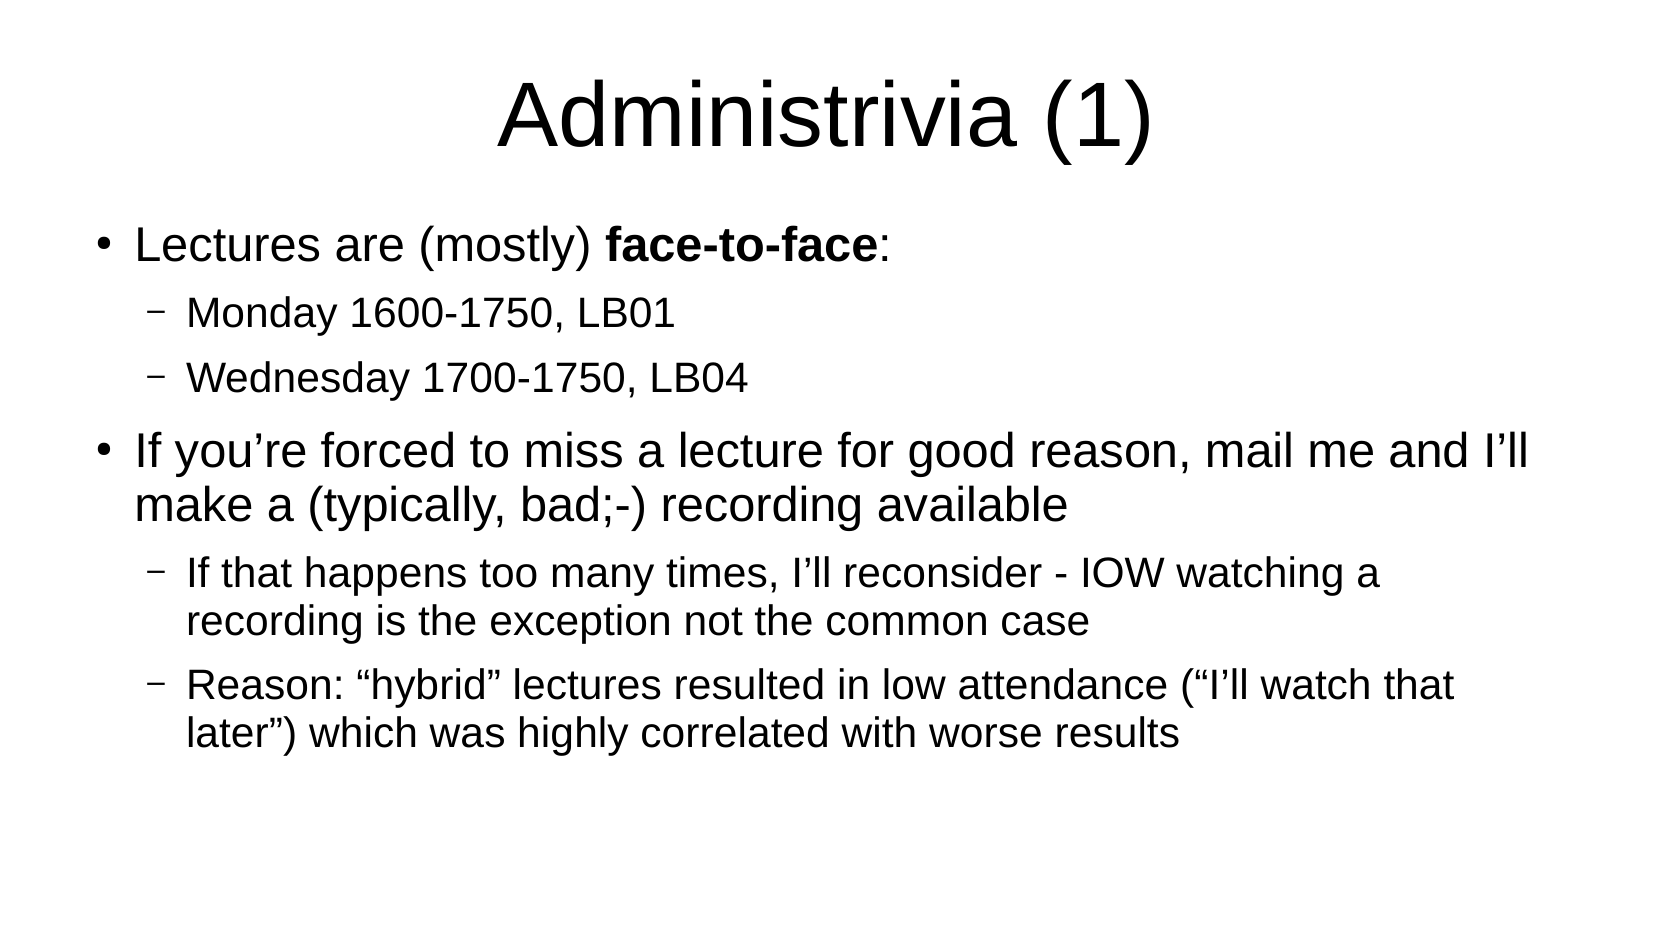

# Administrivia (1)
Lectures are (mostly) face-to-face:
Monday 1600-1750, LB01
Wednesday 1700-1750, LB04
If you’re forced to miss a lecture for good reason, mail me and I’ll make a (typically, bad;-) recording available
If that happens too many times, I’ll reconsider - IOW watching a recording is the exception not the common case
Reason: “hybrid” lectures resulted in low attendance (“I’ll watch that later”) which was highly correlated with worse results